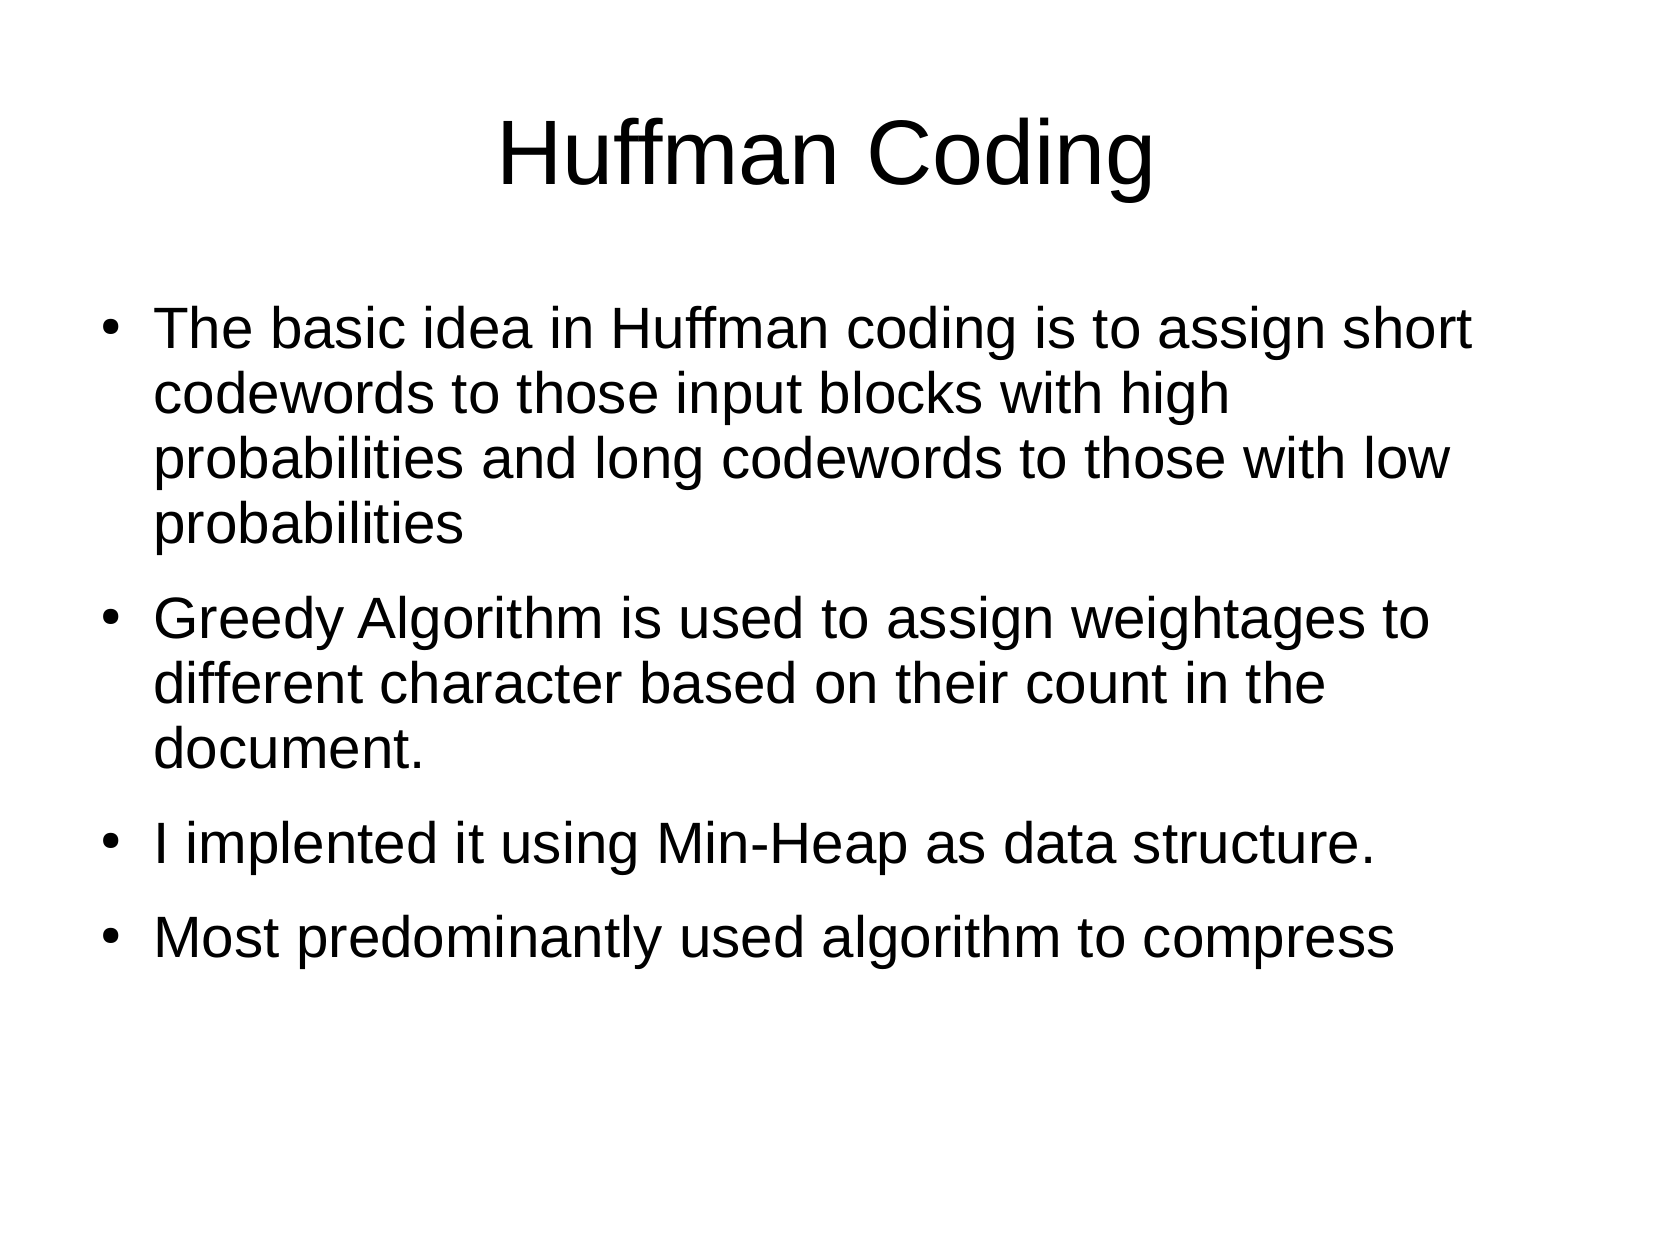

# Huffman Coding
The basic idea in Huffman coding is to assign short codewords to those input blocks with high probabilities and long codewords to those with low probabilities
Greedy Algorithm is used to assign weightages to different character based on their count in the document.
I implented it using Min-Heap as data structure.
Most predominantly used algorithm to compress